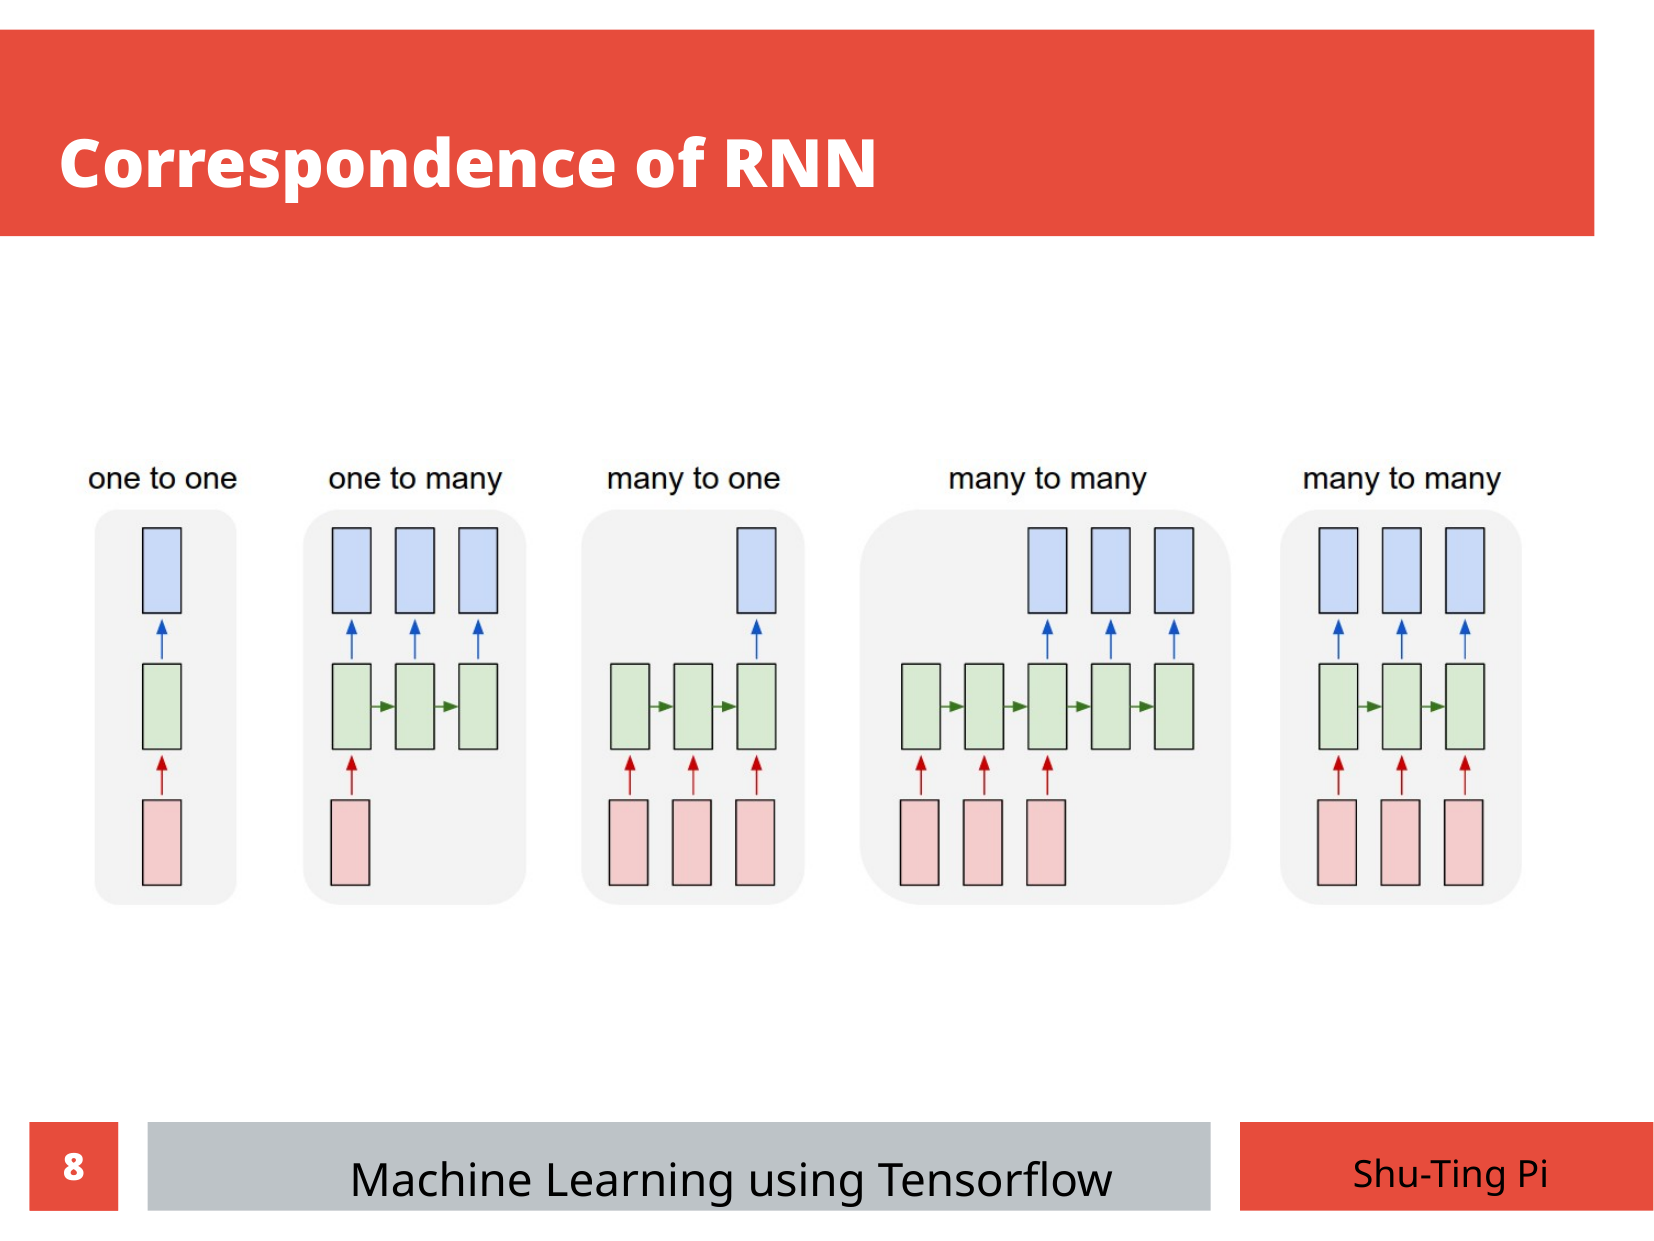

# Correspondence of RNN
8
Machine Learning using Tensorflow
Shu-Ting Pi